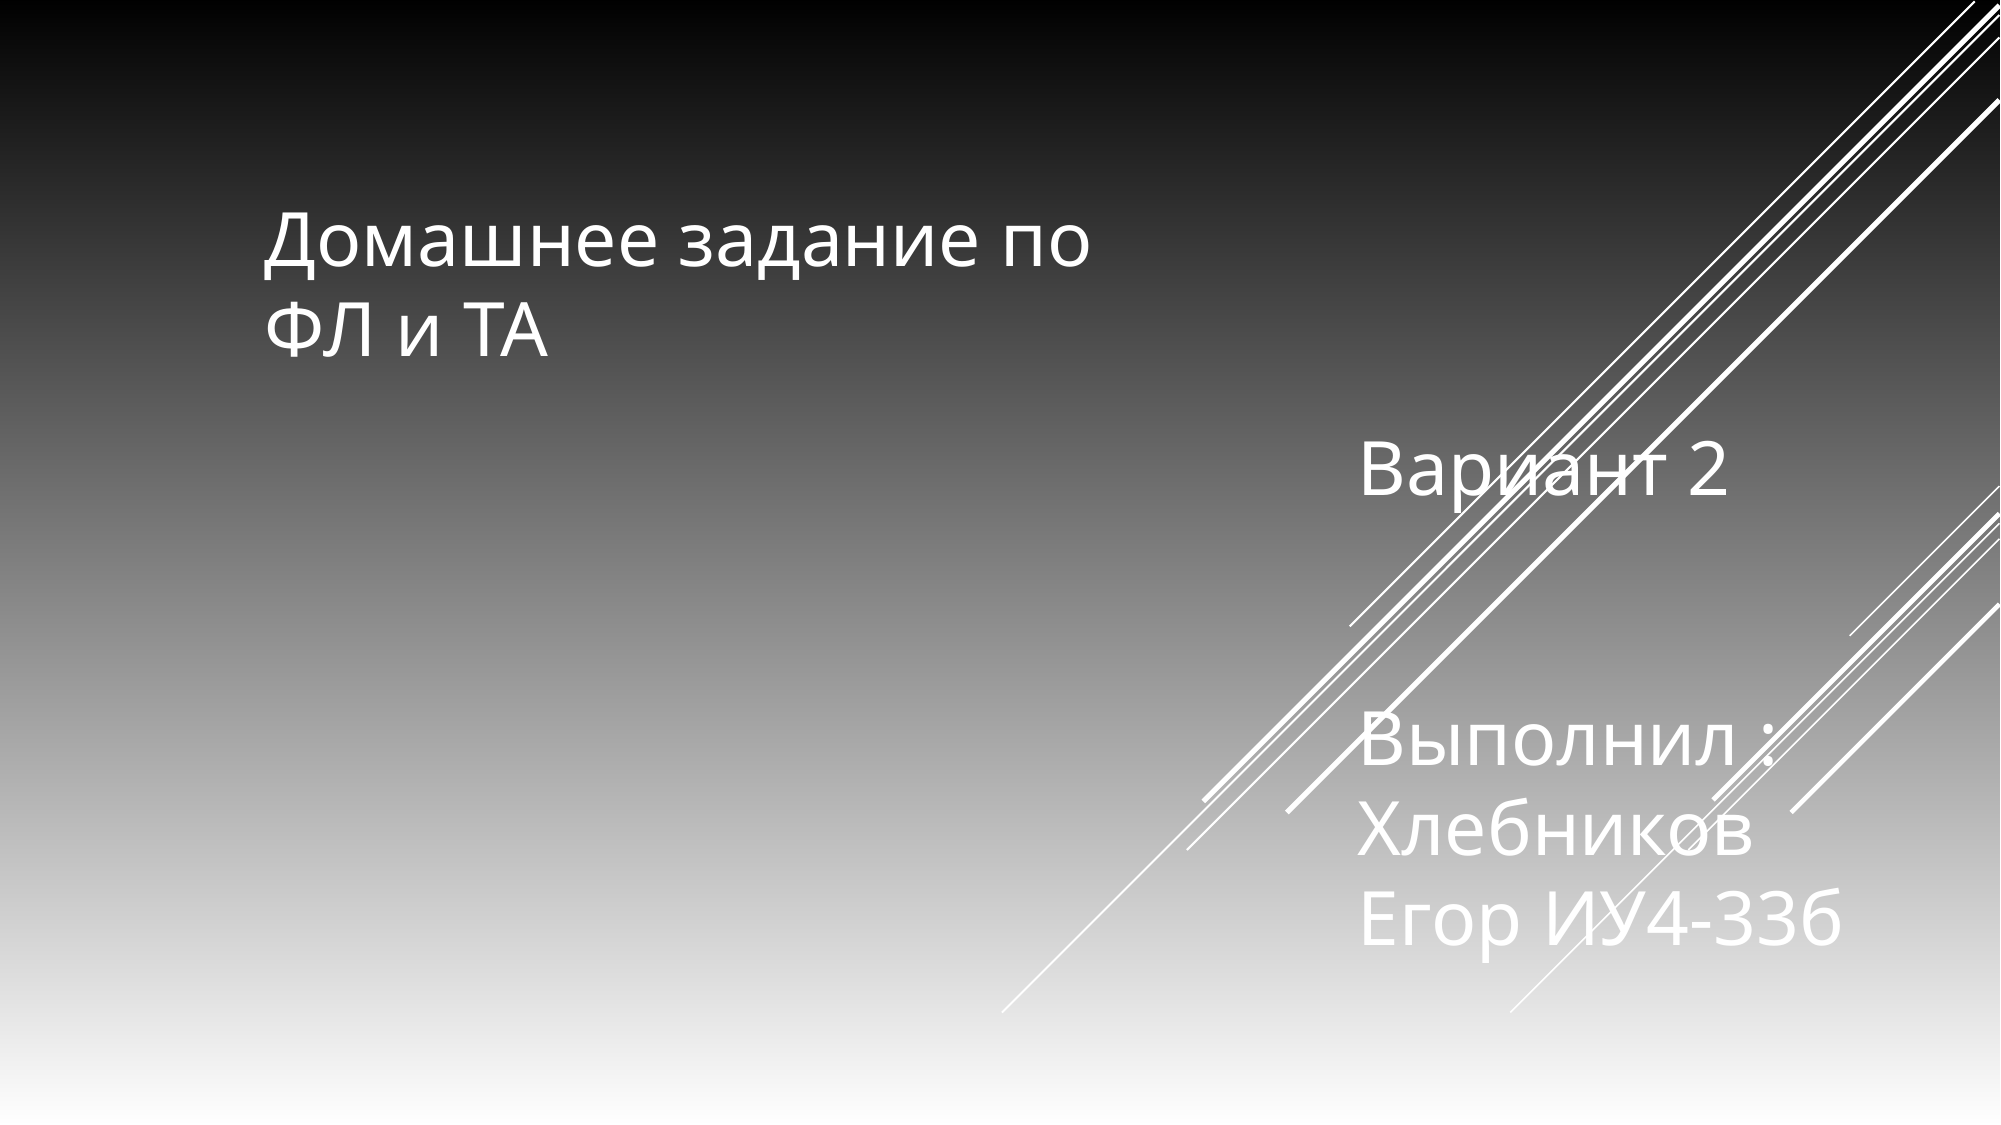

# Домашнее задание по ФЛ и ТА
Вариант 2
Выполнил : Хлебников Егор ИУ4-33б